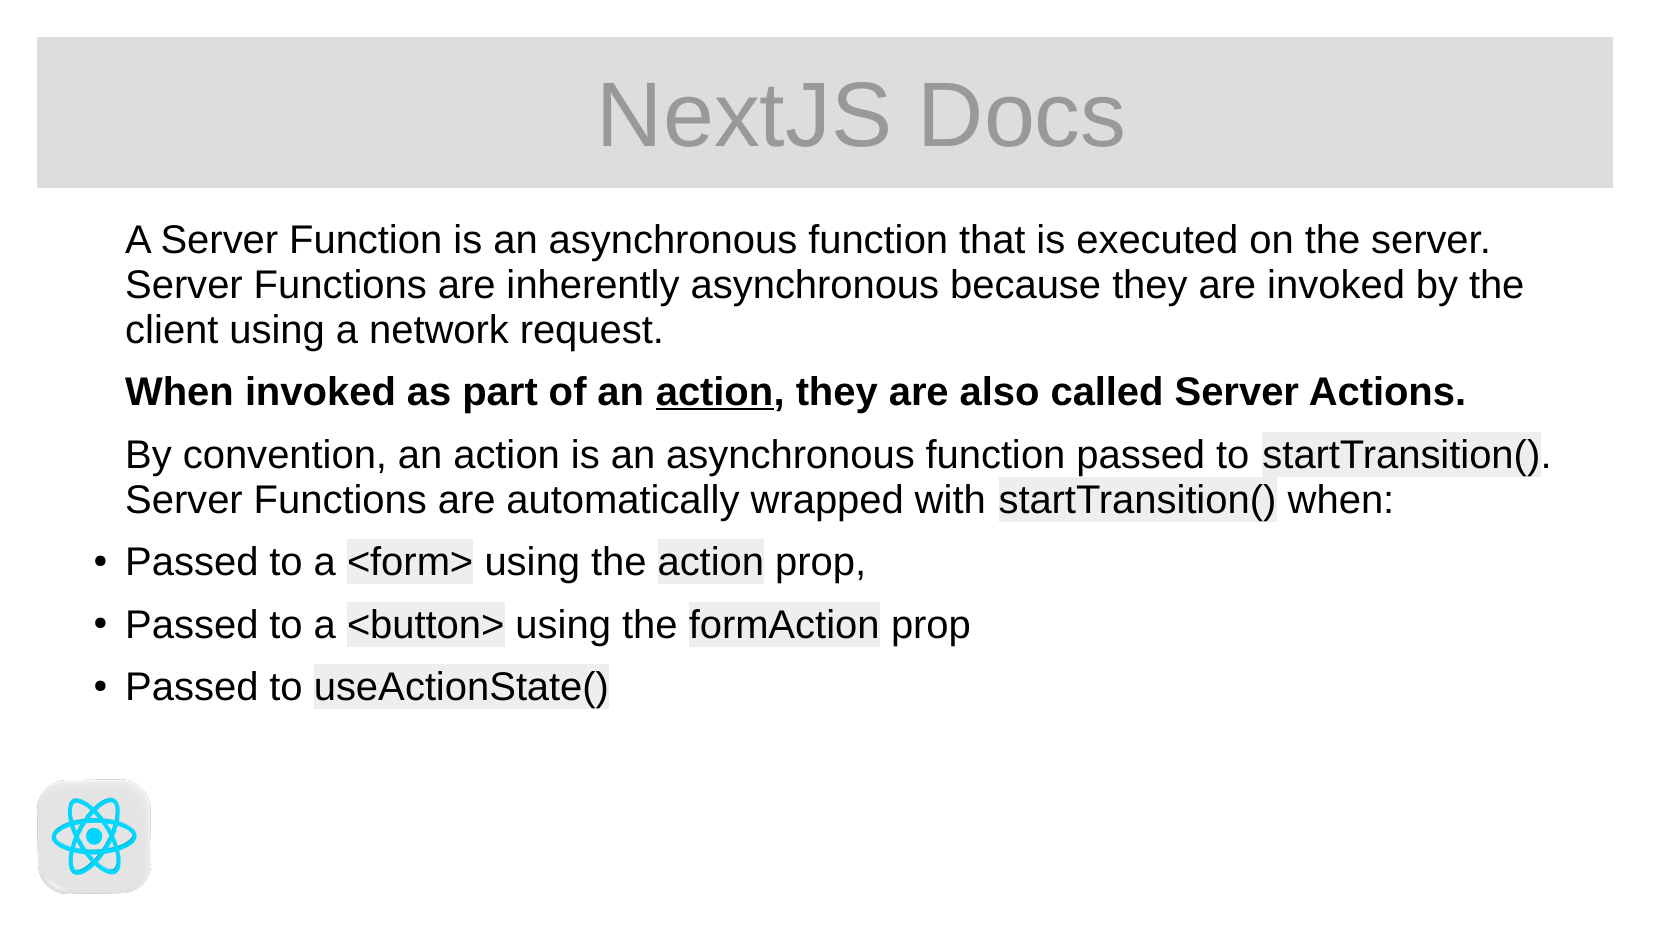

# NextJS Docs
A Server Function is an asynchronous function that is executed on the server. Server Functions are inherently asynchronous because they are invoked by the client using a network request.
When invoked as part of an action, they are also called Server Actions.
By convention, an action is an asynchronous function passed to startTransition(). Server Functions are automatically wrapped with startTransition() when:
Passed to a <form> using the action prop,
Passed to a <button> using the formAction prop
Passed to useActionState()